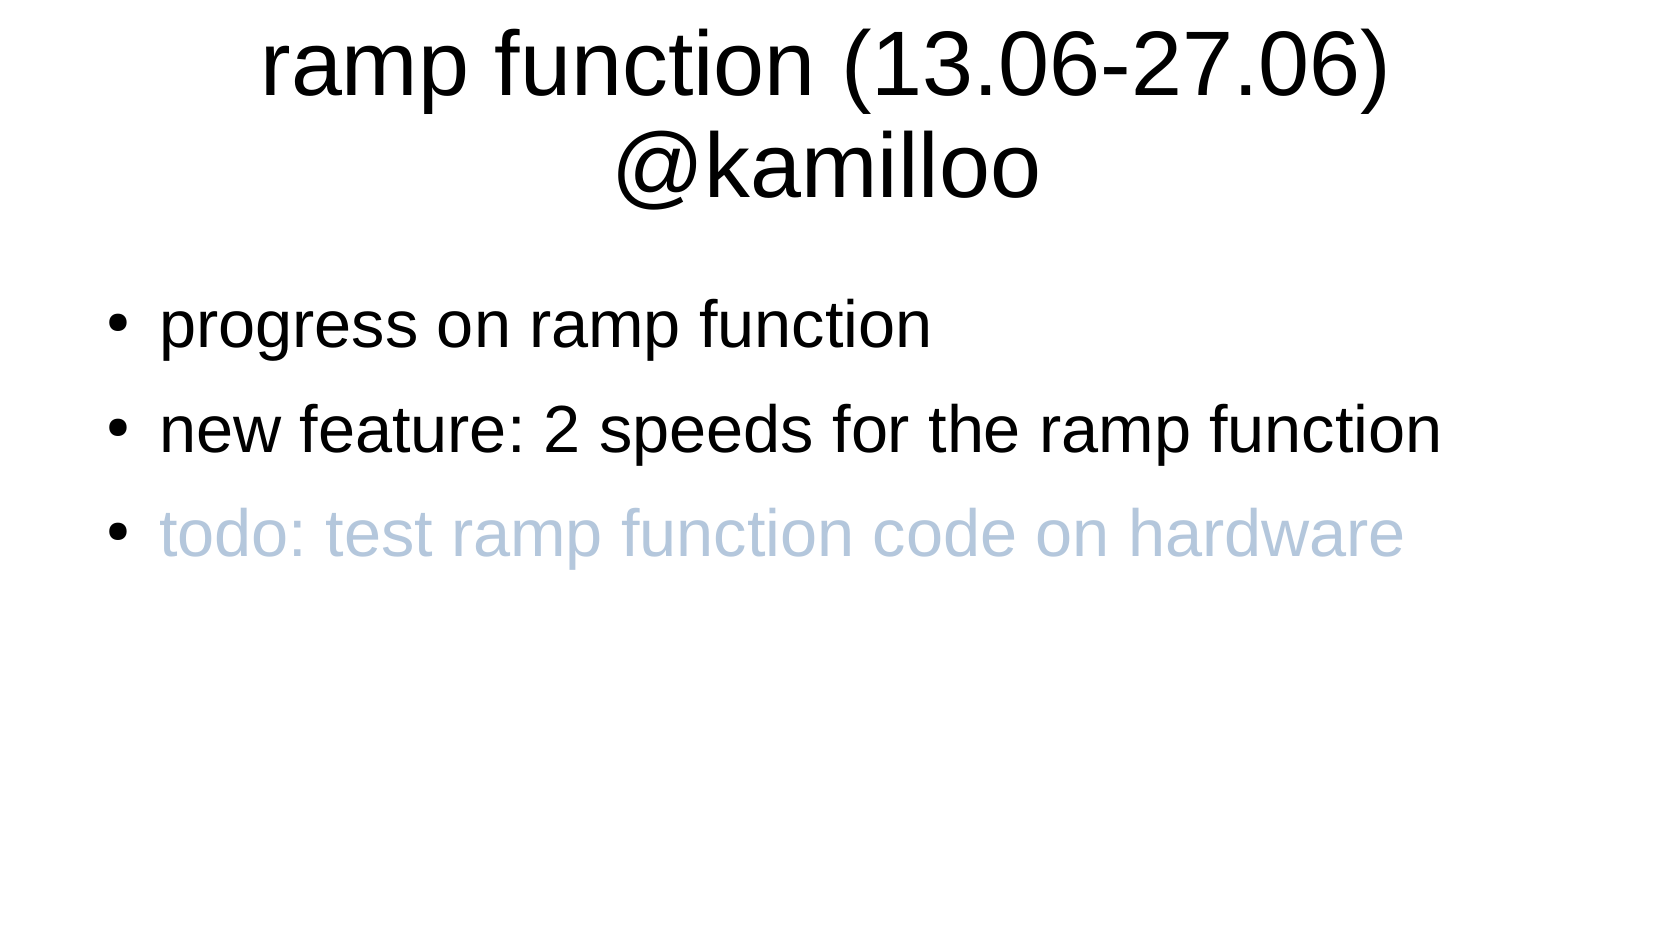

# ramp function (13.06-27.06) @kamilloo
progress on ramp function
new feature: 2 speeds for the ramp function
todo: test ramp function code on hardware